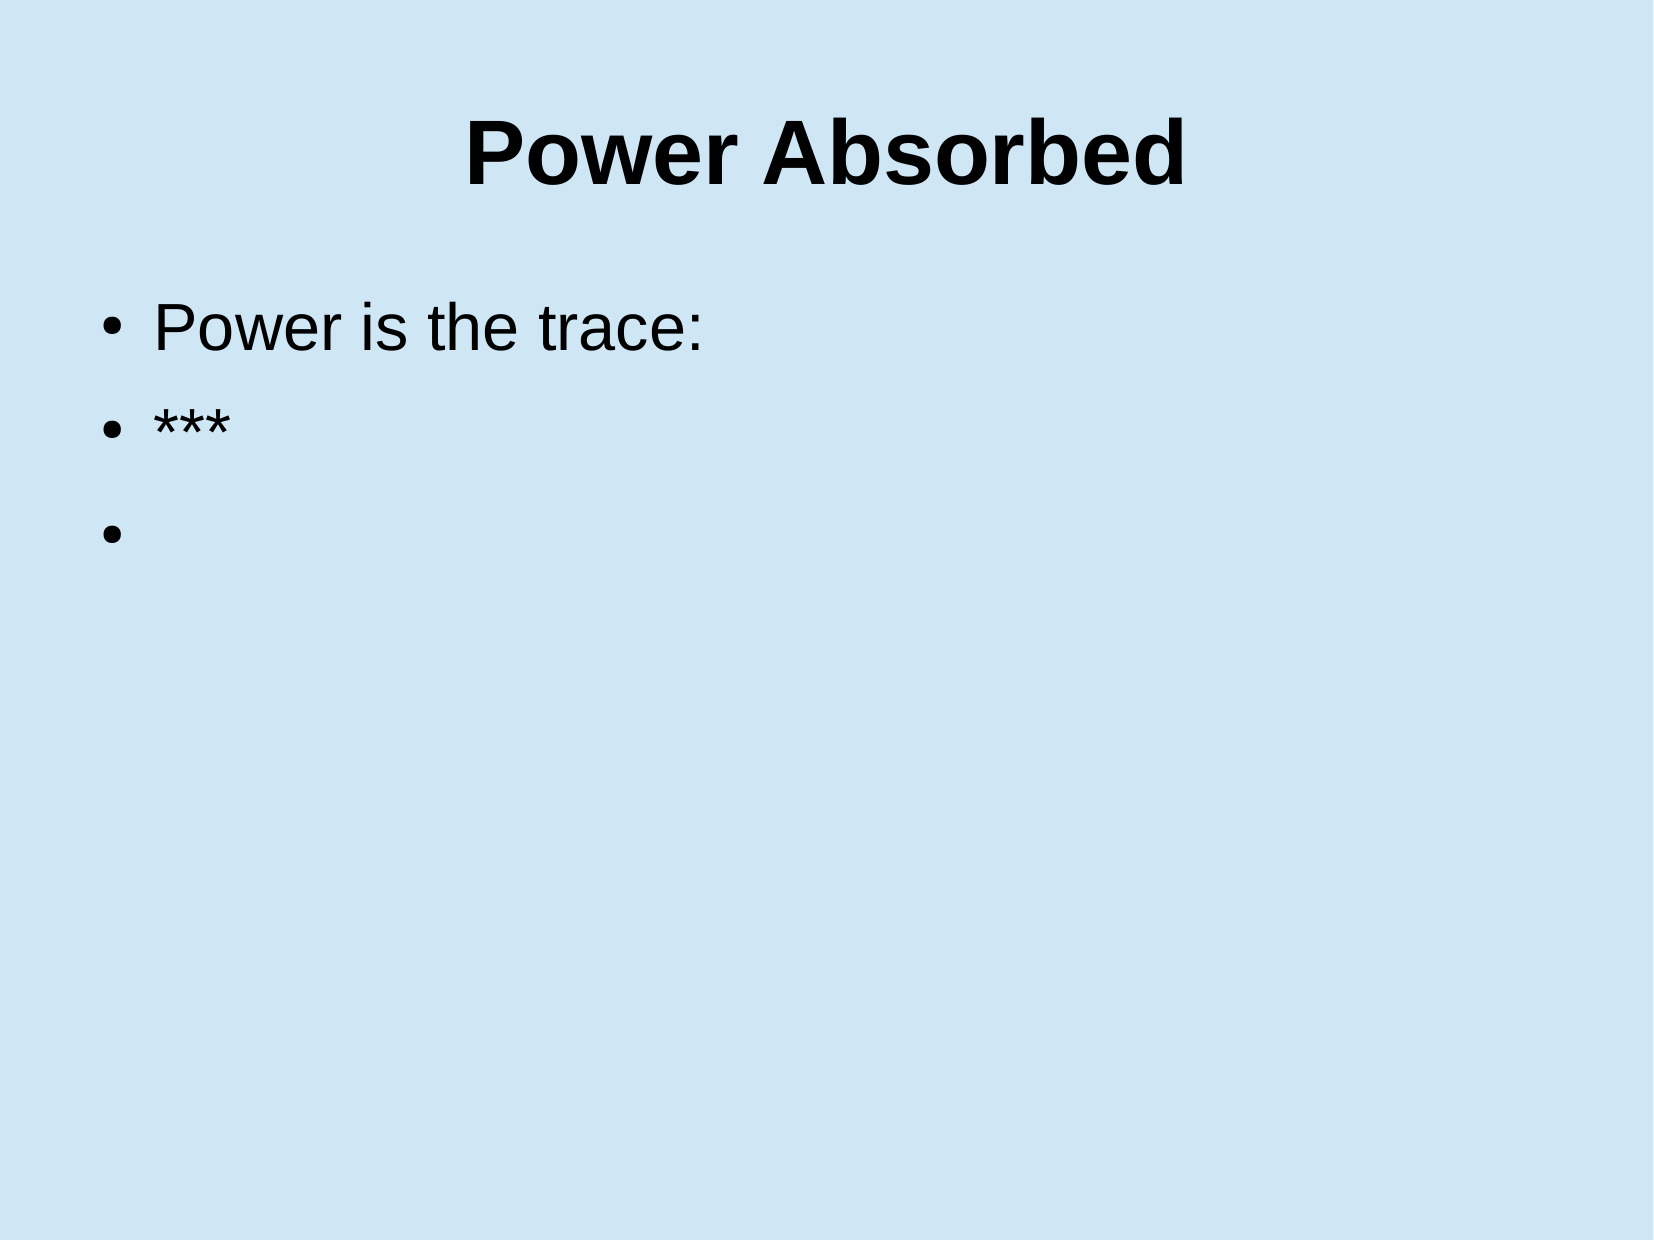

# Power Absorbed
Power is the trace:
***